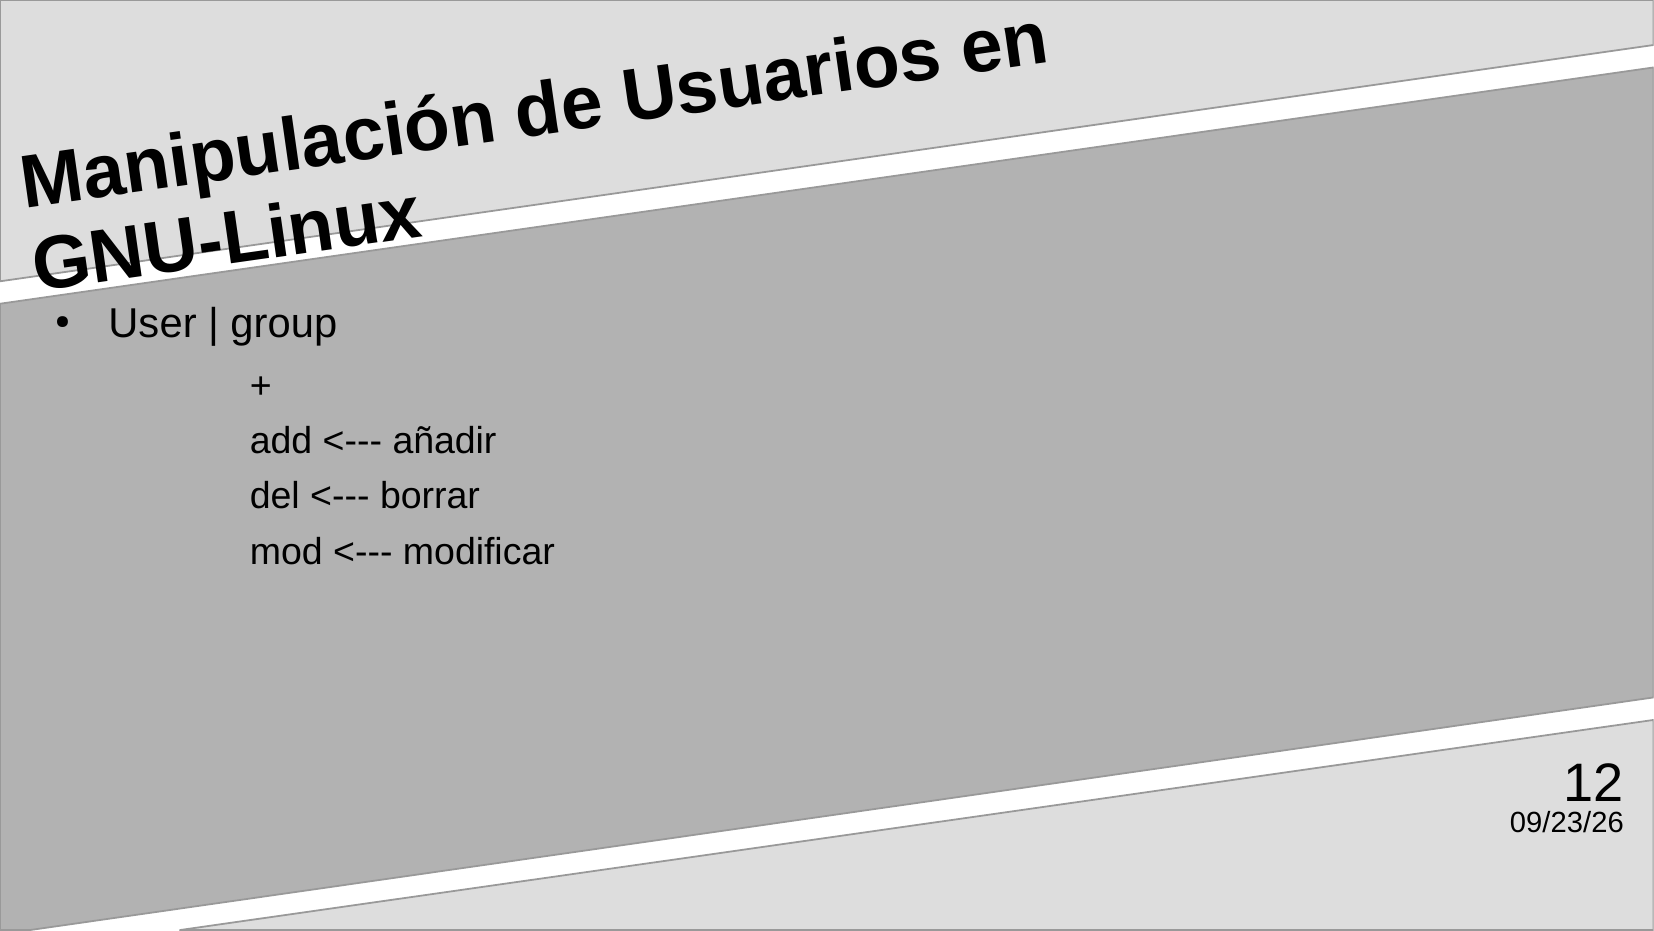

# Manipulación de Usuarios en GNU-Linux
User | group
+
add <--- añadir
del <--- borrar
mod <--- modificar
12